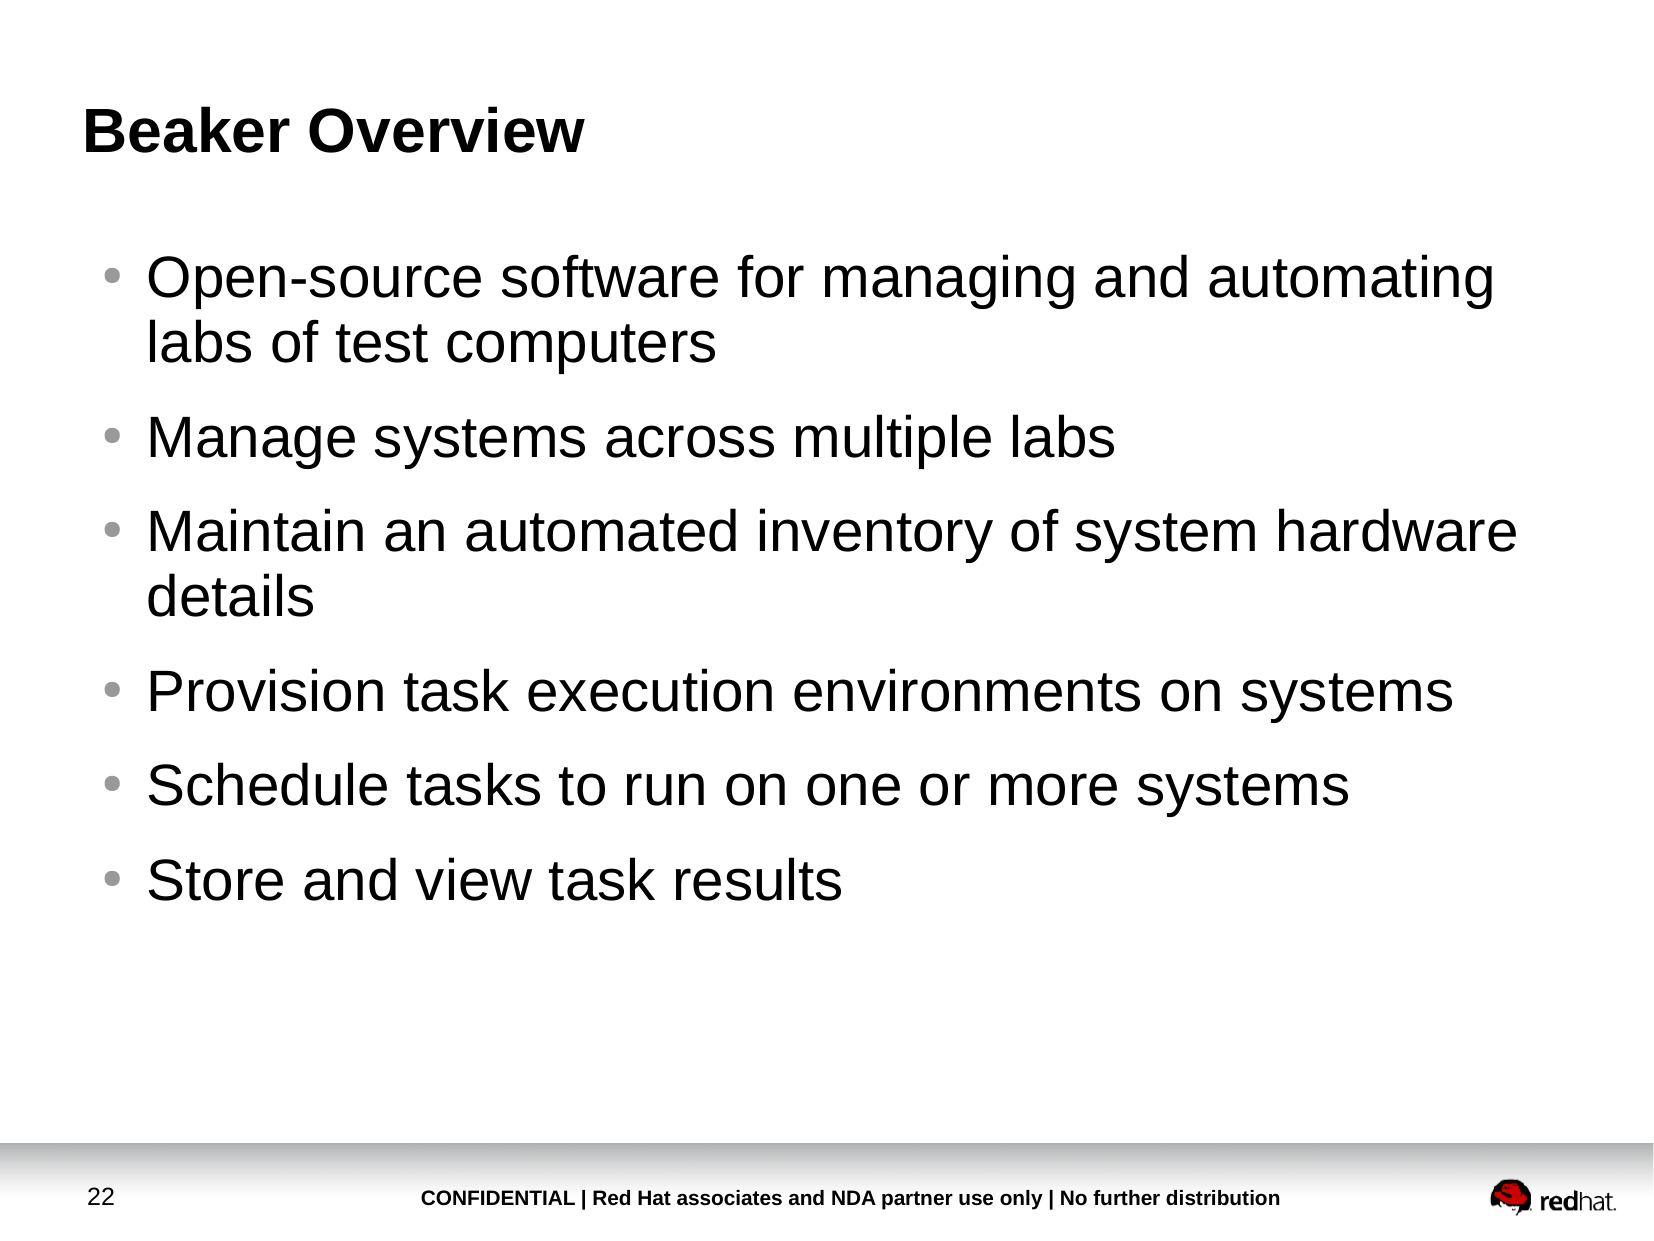

# Beaker Overview
Open-source software for managing and automating labs of test computers
Manage systems across multiple labs
Maintain an automated inventory of system hardware details
Provision task execution environments on systems
Schedule tasks to run on one or more systems
Store and view task results